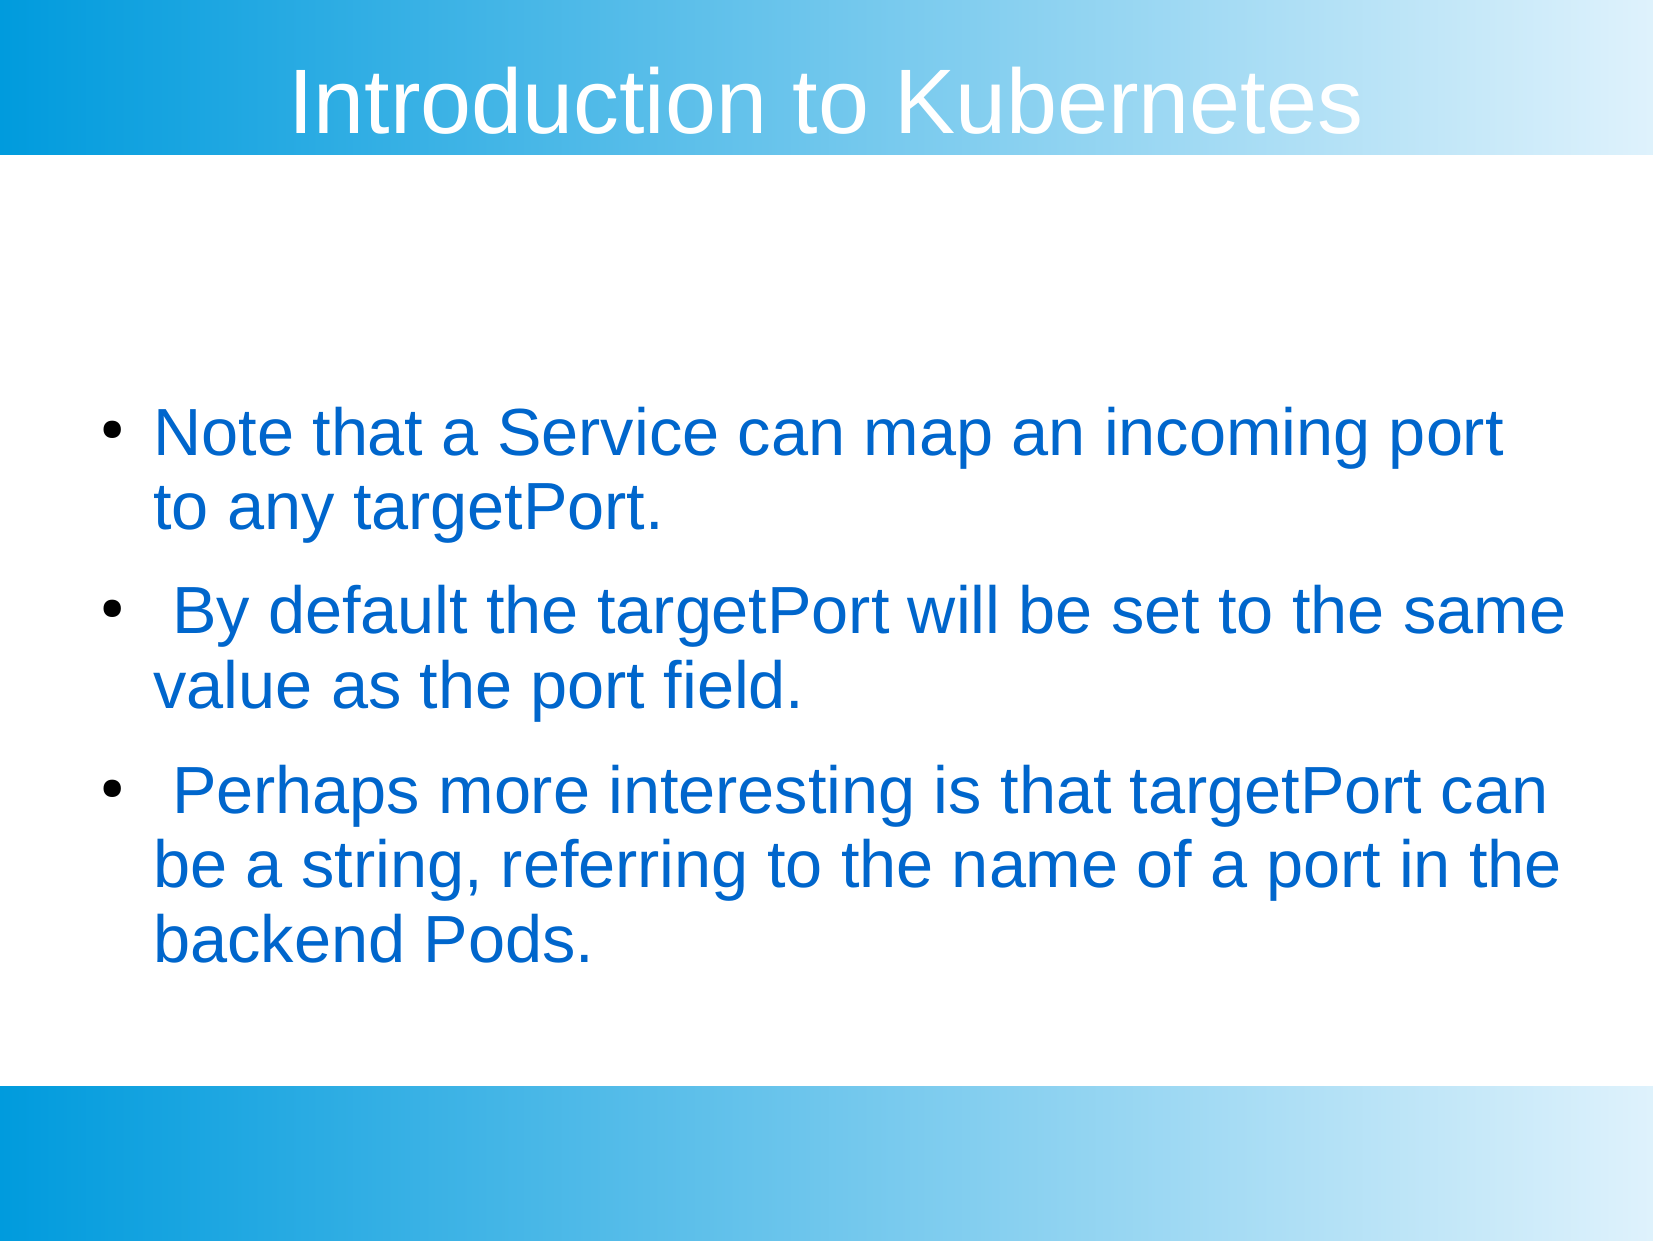

# Introduction to Kubernetes
Note that a Service can map an incoming port to any targetPort.
 By default the targetPort will be set to the same value as the port field.
 Perhaps more interesting is that targetPort can be a string, referring to the name of a port in the backend Pods.